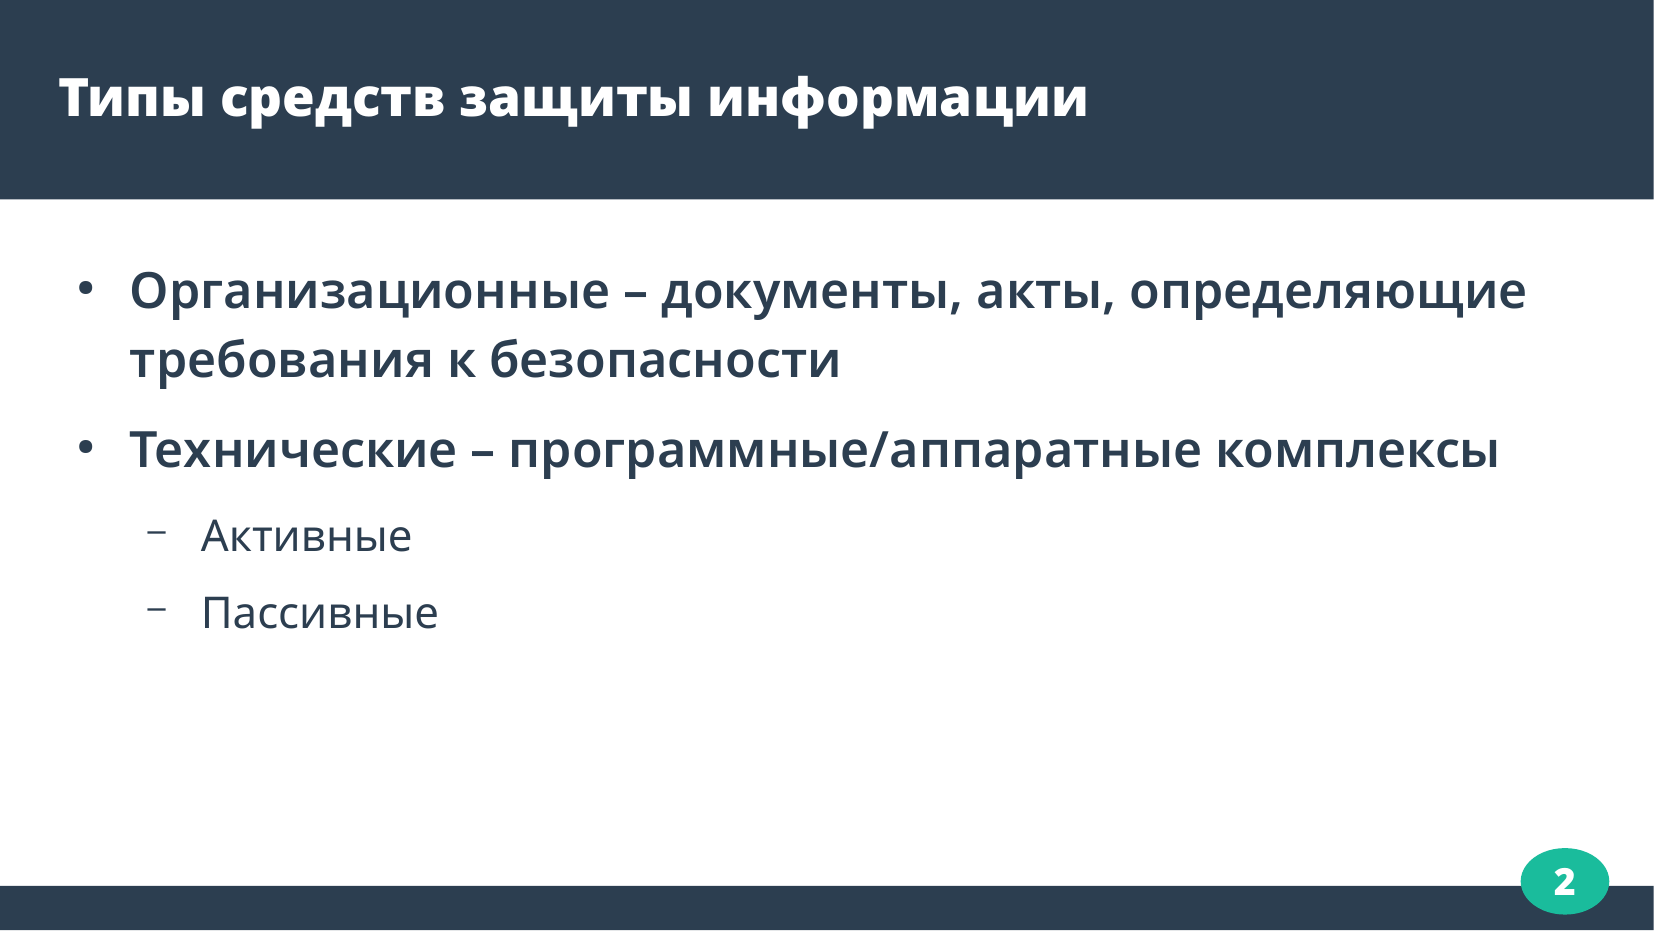

# Типы средств защиты информации
Организационные – документы, акты, определяющие требования к безопасности
Технические – программные/аппаратные комплексы
Активные
Пассивные
2